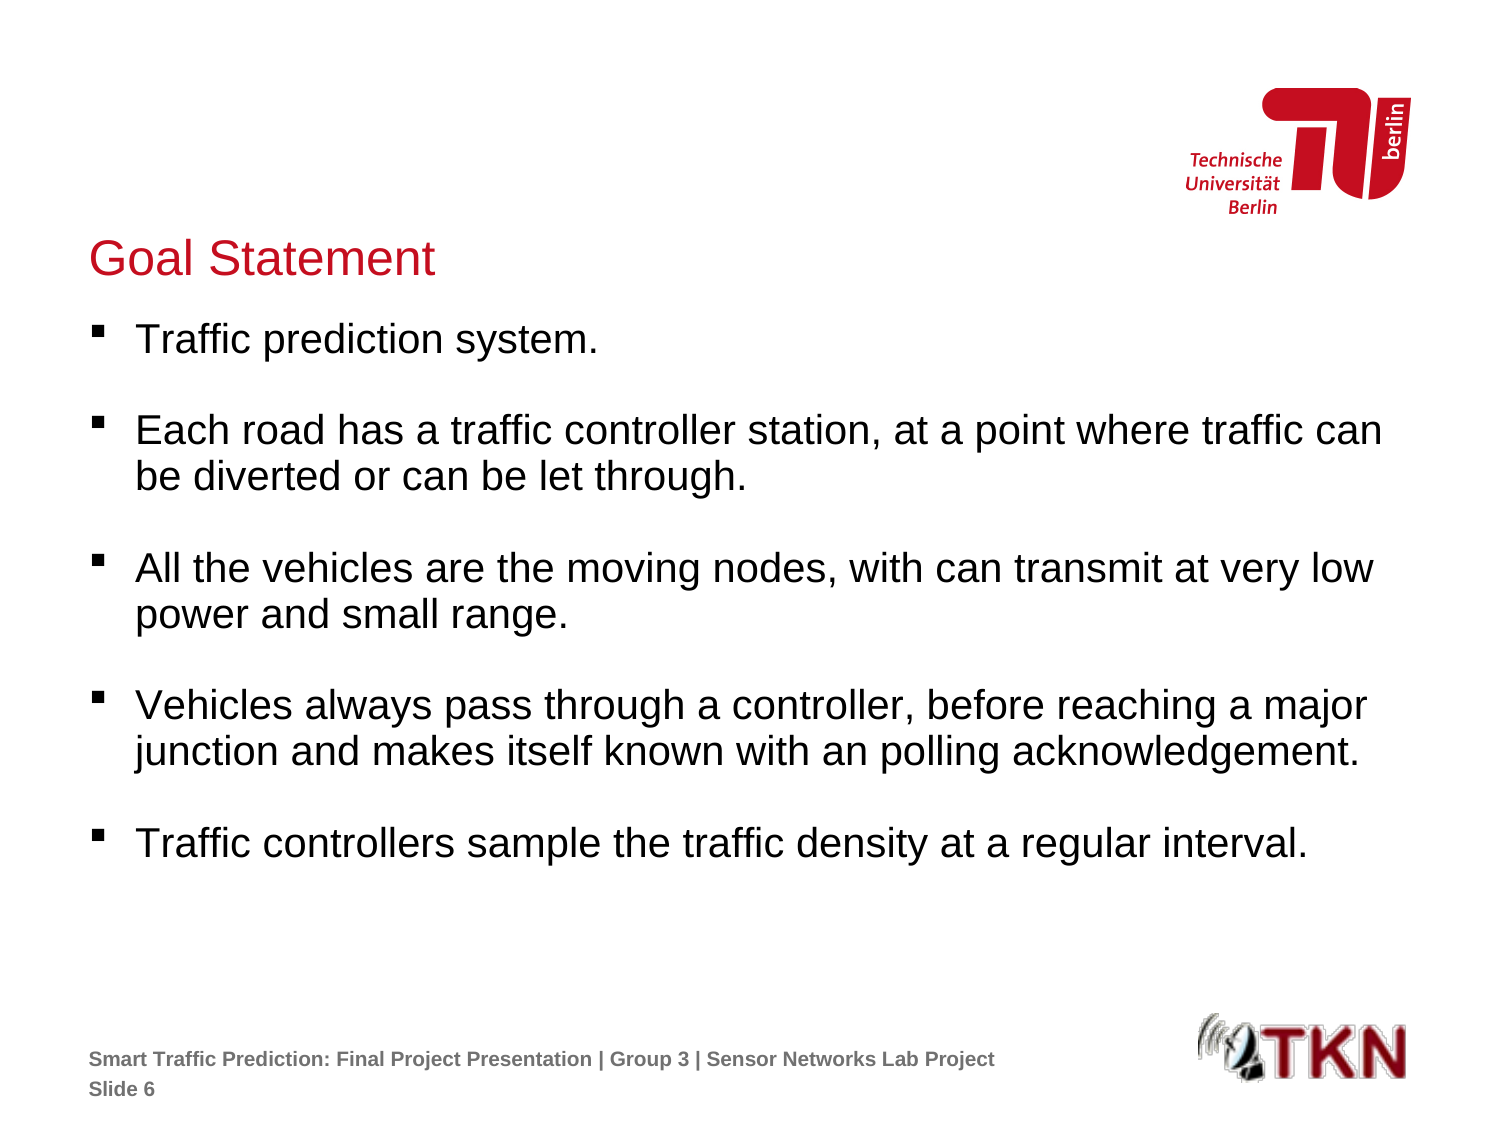

# Goal Statement
Traffic prediction system.
Each road has a traffic controller station, at a point where traffic can be diverted or can be let through.
All the vehicles are the moving nodes, with can transmit at very low power and small range.
Vehicles always pass through a controller, before reaching a major junction and makes itself known with an polling acknowledgement.
Traffic controllers sample the traffic density at a regular interval.
Smart Traffic Prediction: Final Project Presentation | Group 3 | Sensor Networks Lab Project
Slide